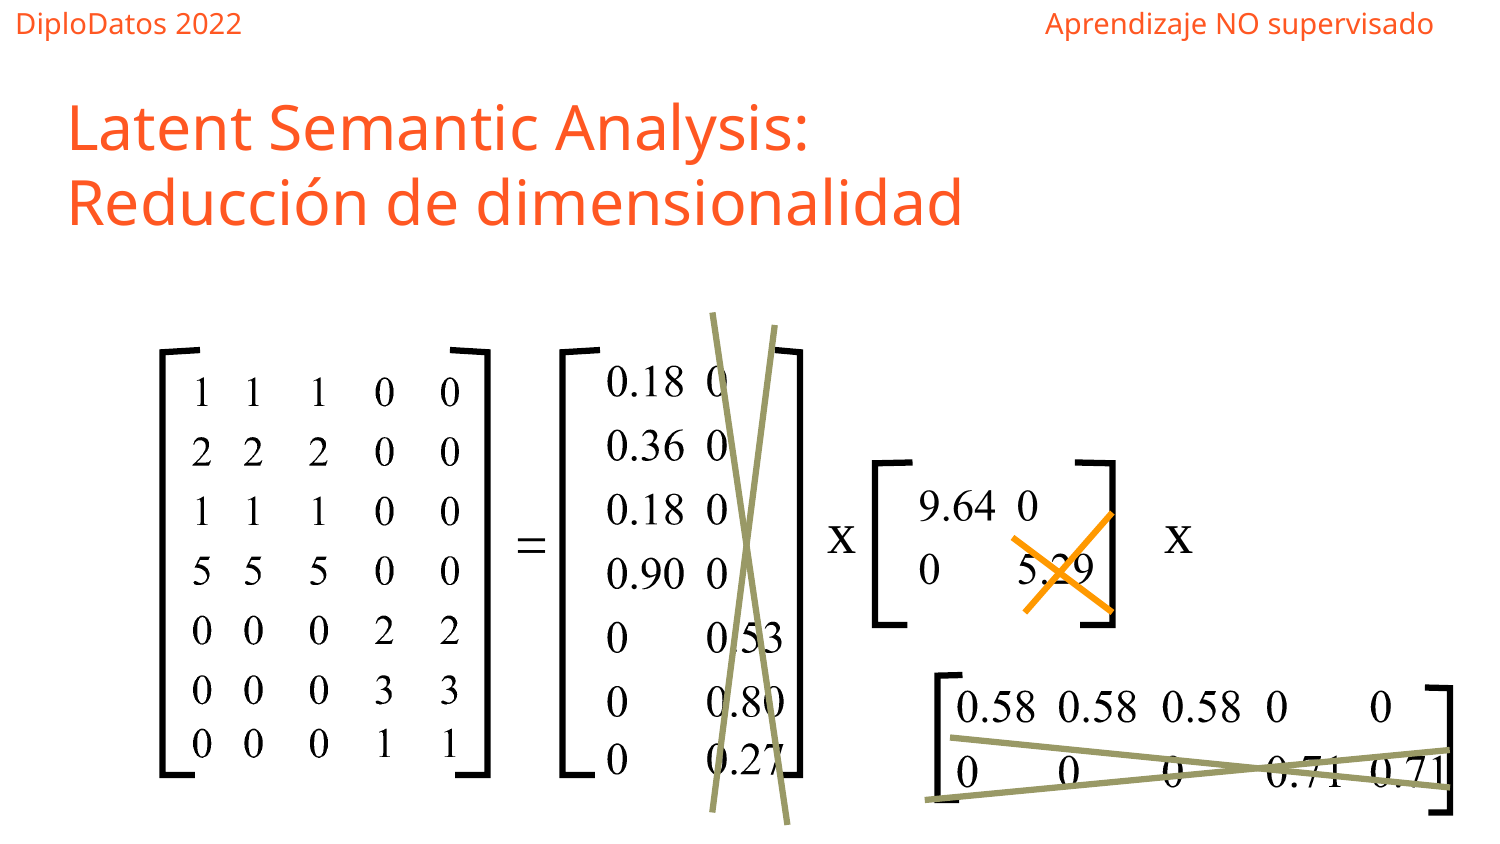

# Latent Semantic Analysis: Reducción de dimensionalidad
x
x
=